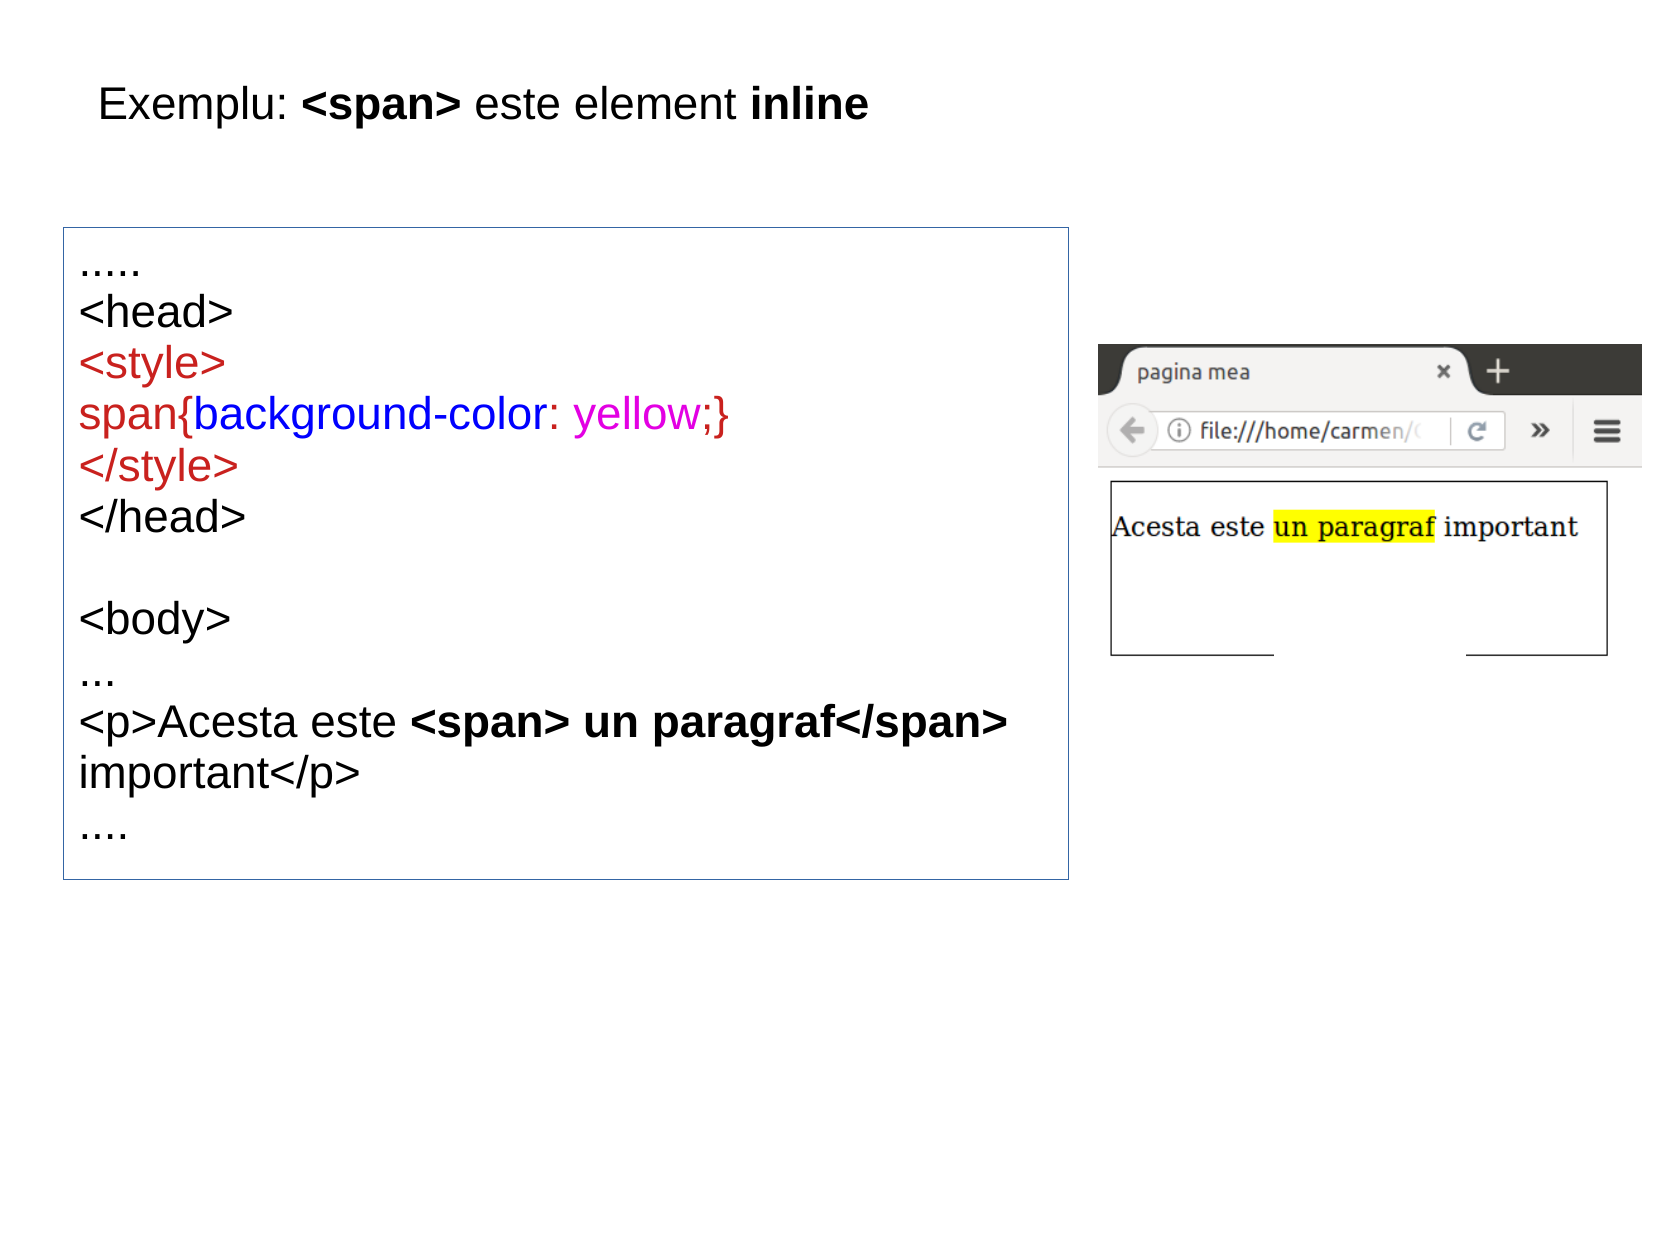

Exemplu: <span> este element inline
.....
<head>
<style>
span{background-color: yellow;}
</style>
</head>
<body>
...
<p>Acesta este <span> un paragraf</span> important</p>
....